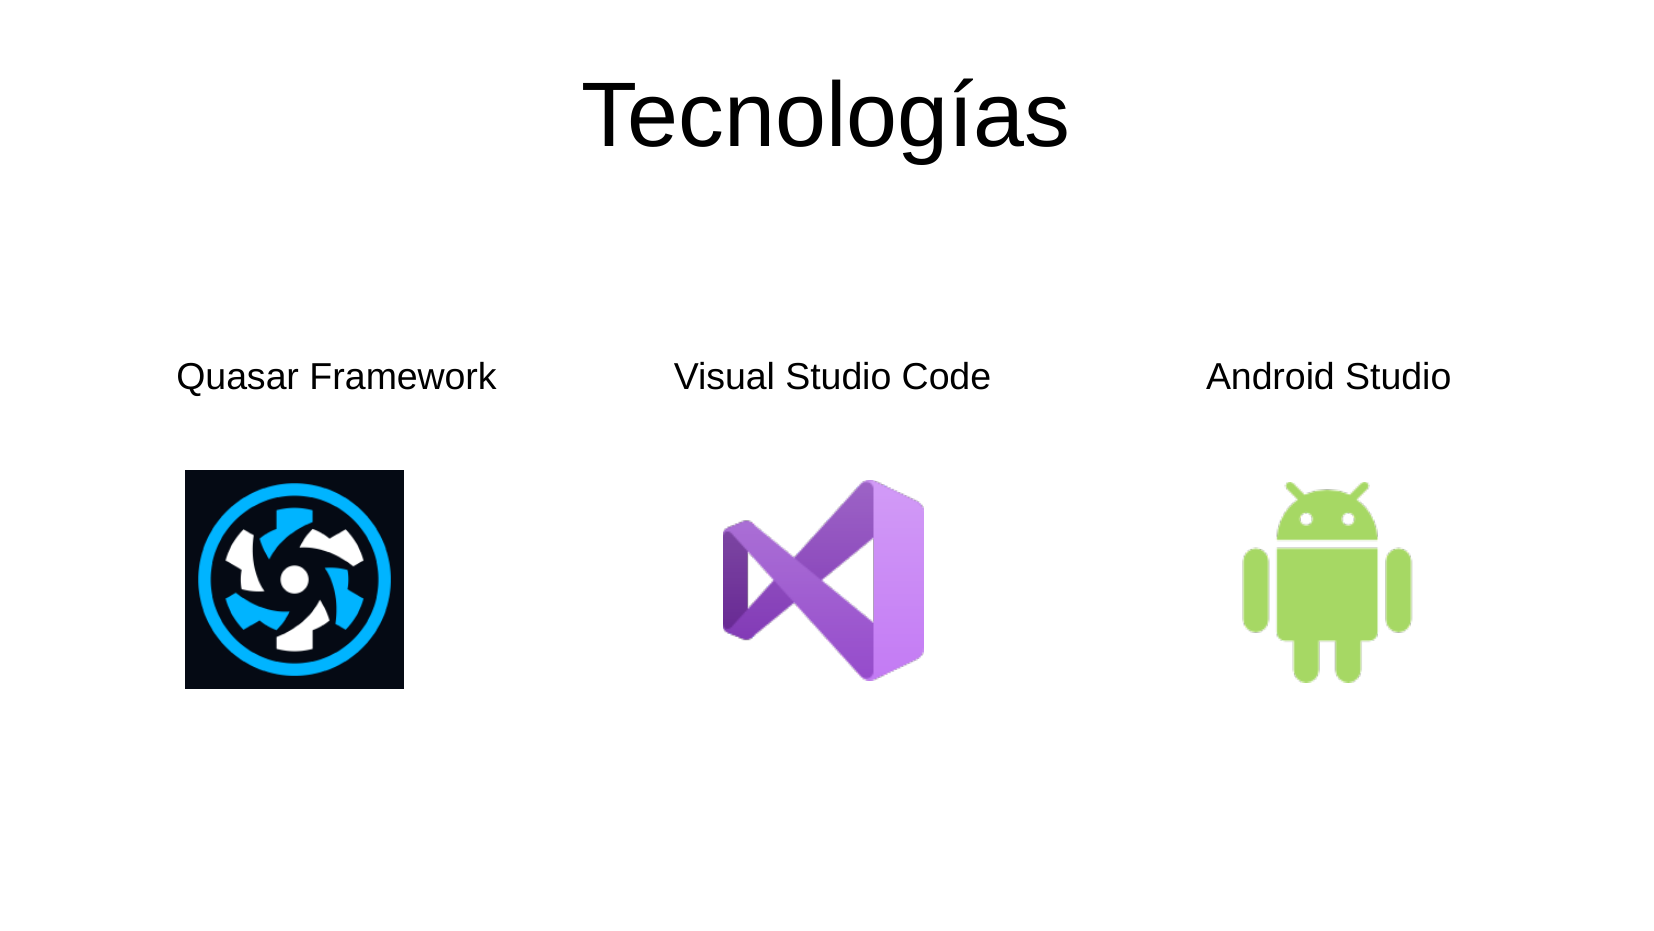

# Tecnologías
| Quasar Framework | Visual Studio Code | Android Studio |
| --- | --- | --- |